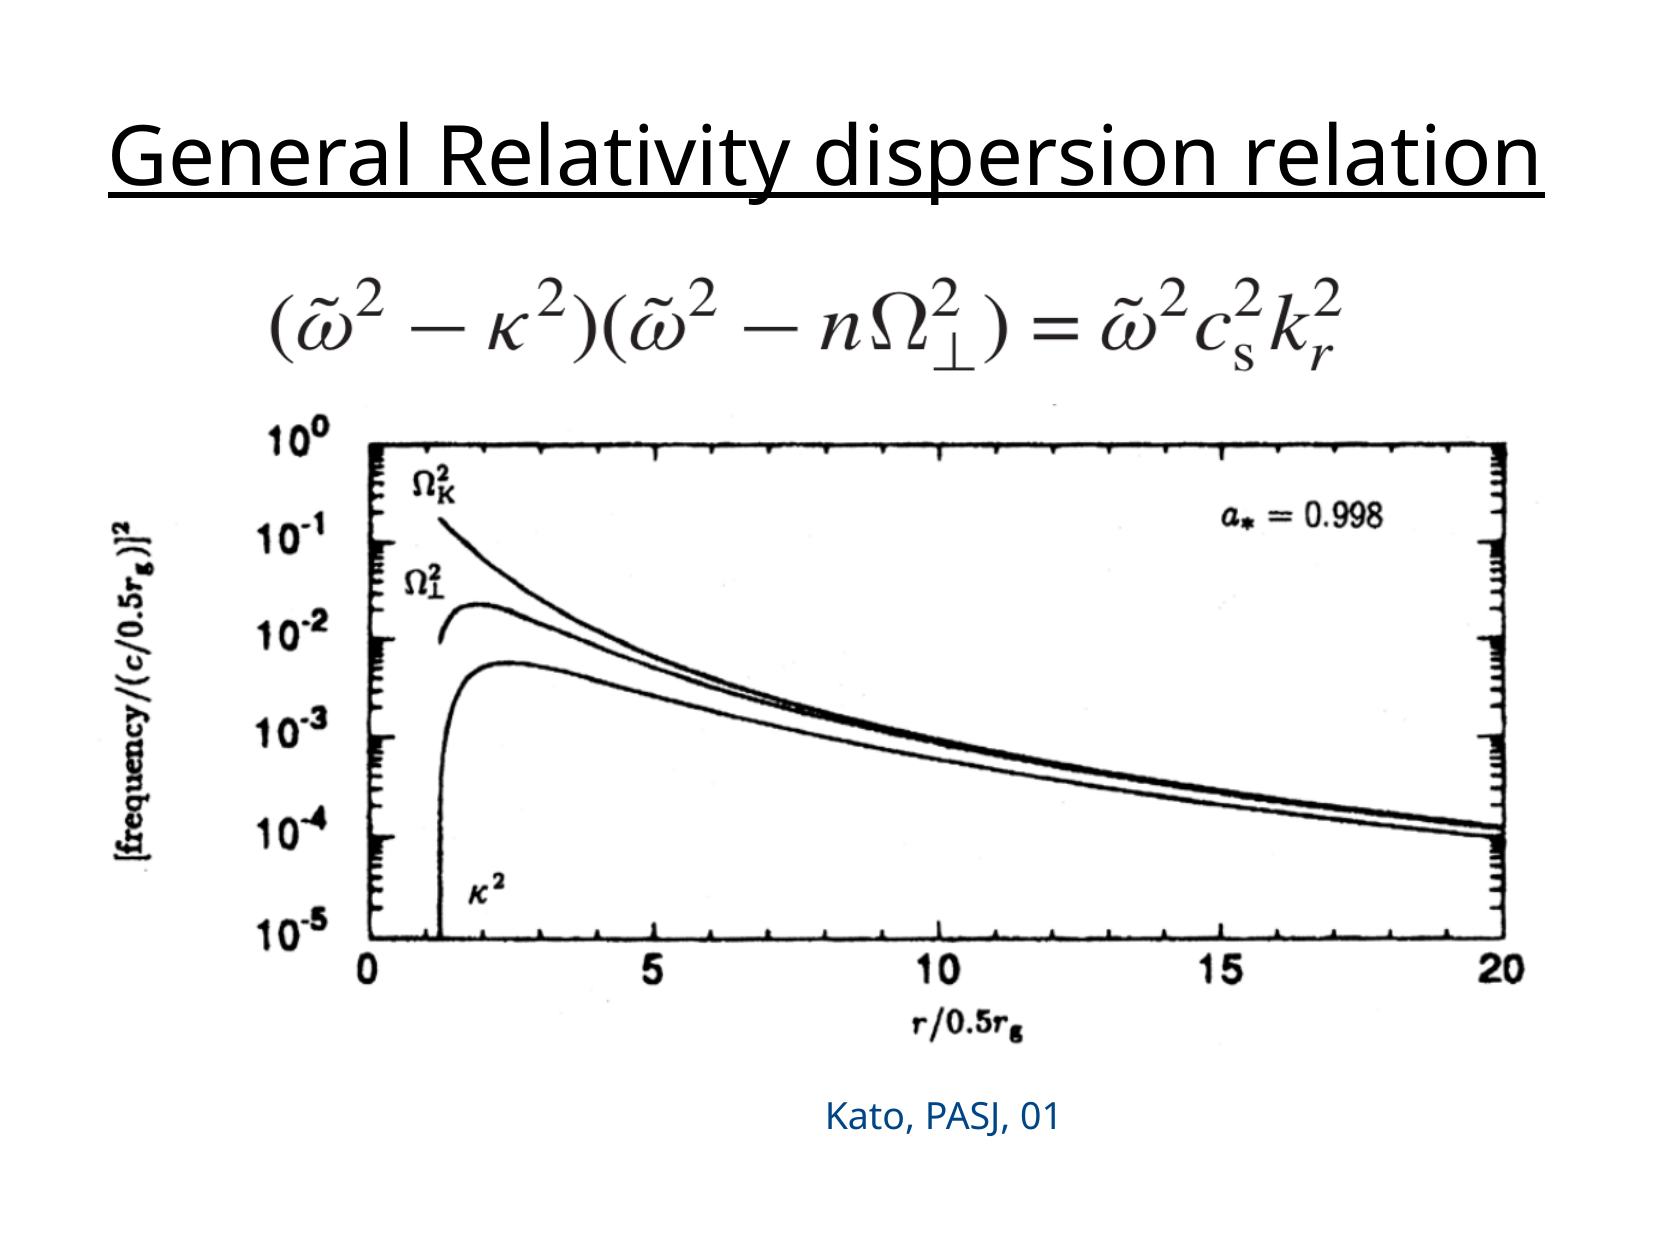

# General Relativity dispersion relation
Kato, PASJ, 01